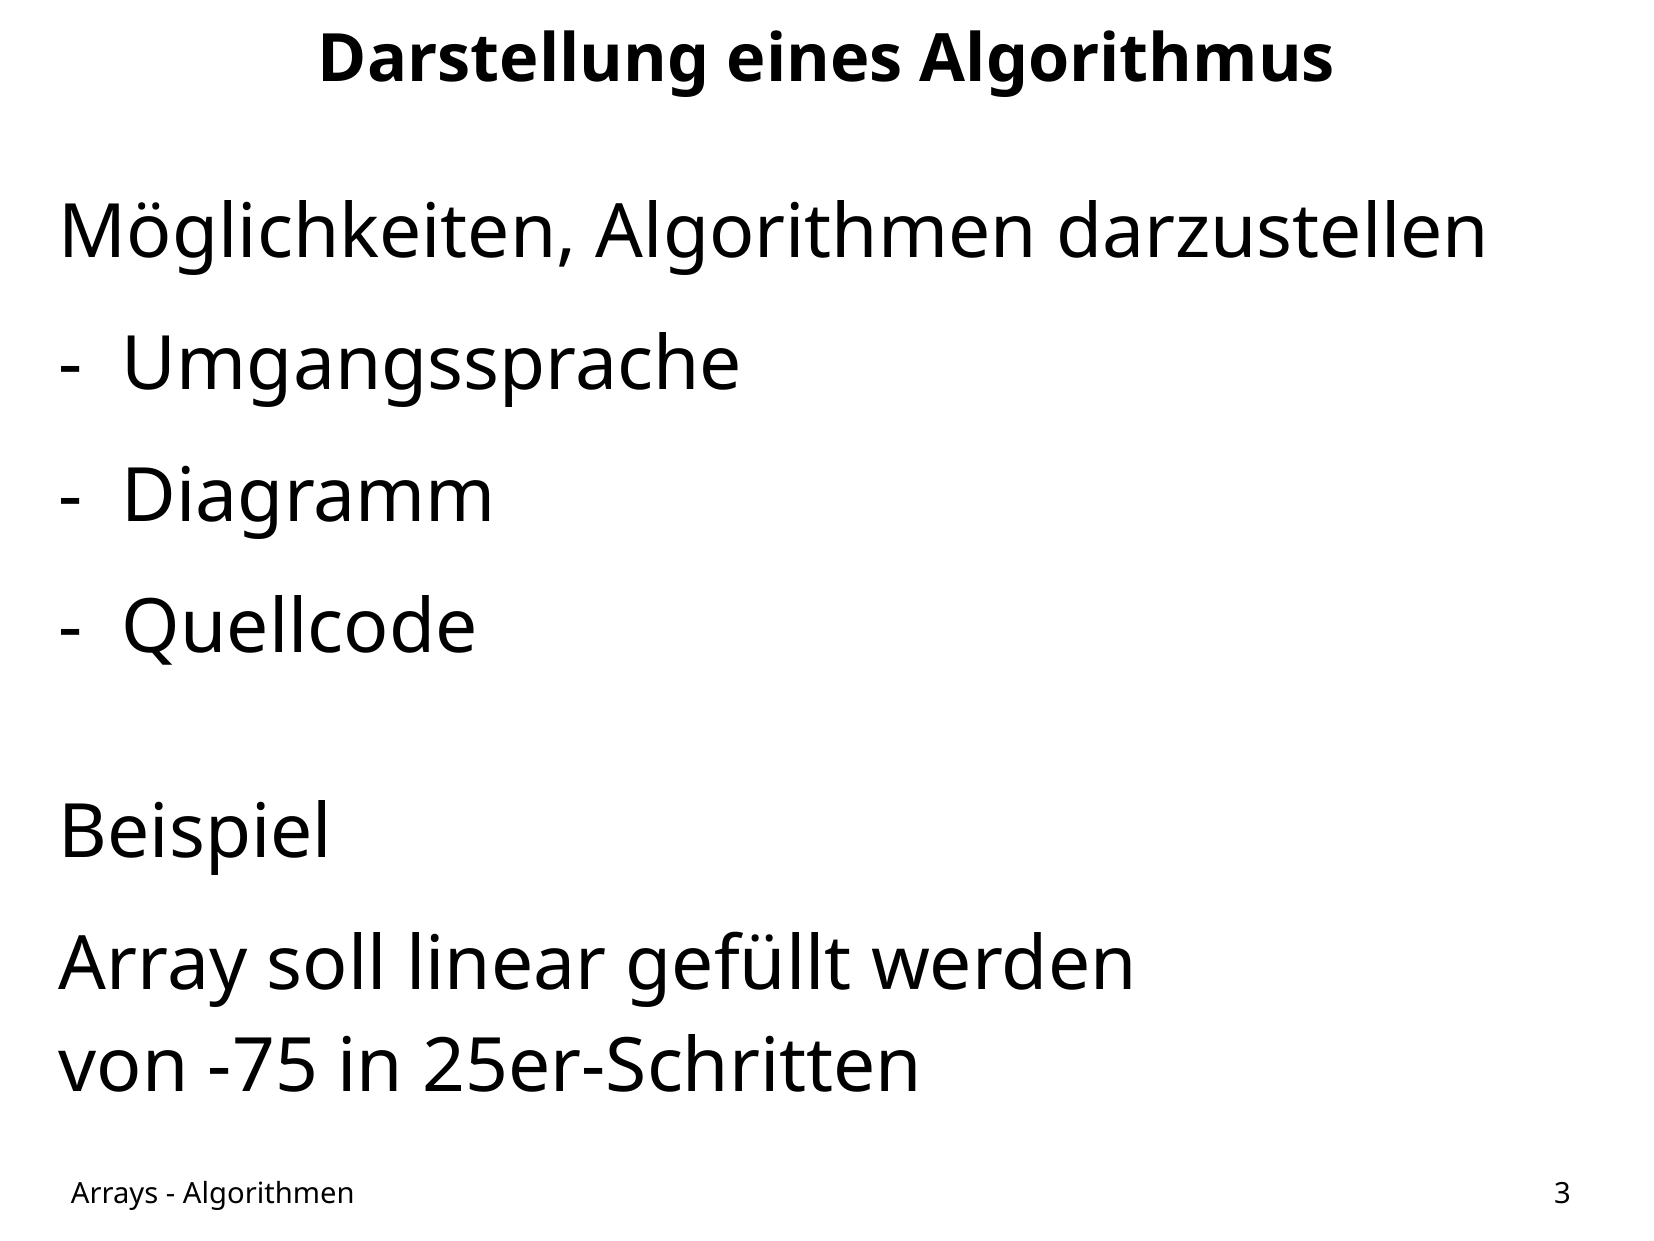

# Darstellung eines Algorithmus
Möglichkeiten, Algorithmen darzustellen
- Umgangssprache
- Diagramm
- Quellcode
Beispiel
Array soll linear gefüllt werden
von -75 in 25er-Schritten
Arrays - Algorithmen
3